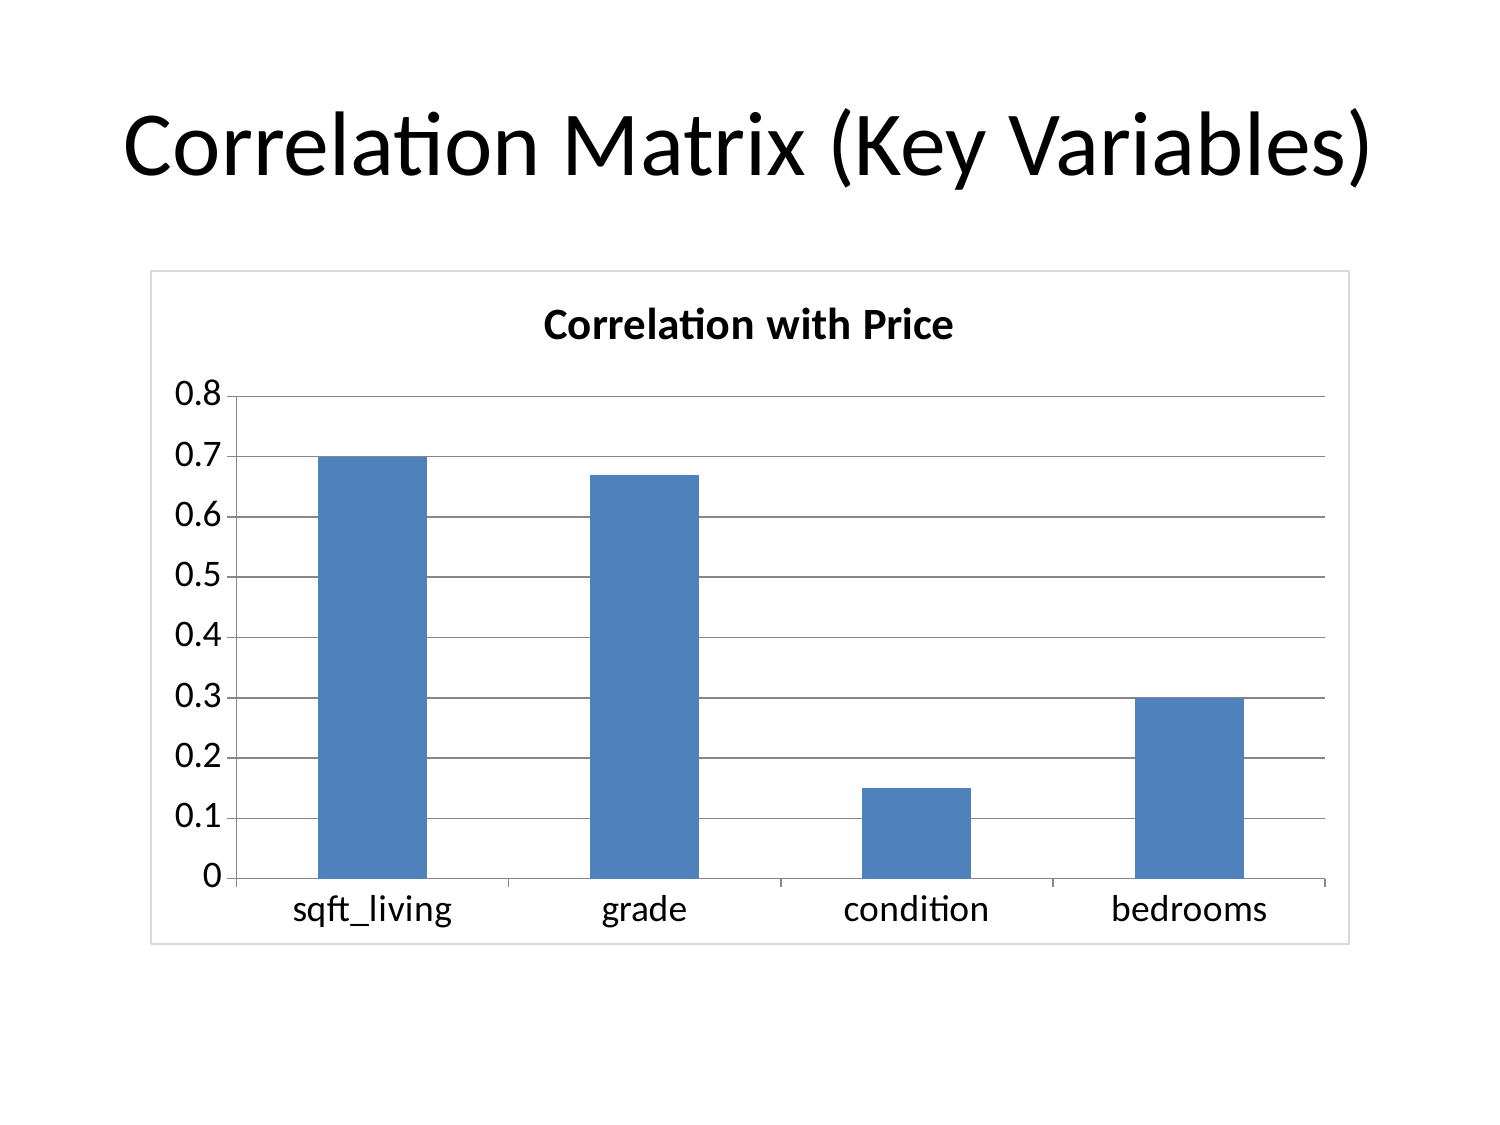

# Correlation Matrix (Key Variables)
### Chart: Correlation with Price
| Category | Correlation with Price |
|---|---|
| sqft_living | 0.7 |
| grade | 0.67 |
| condition | 0.15 |
| bedrooms | 0.3 |